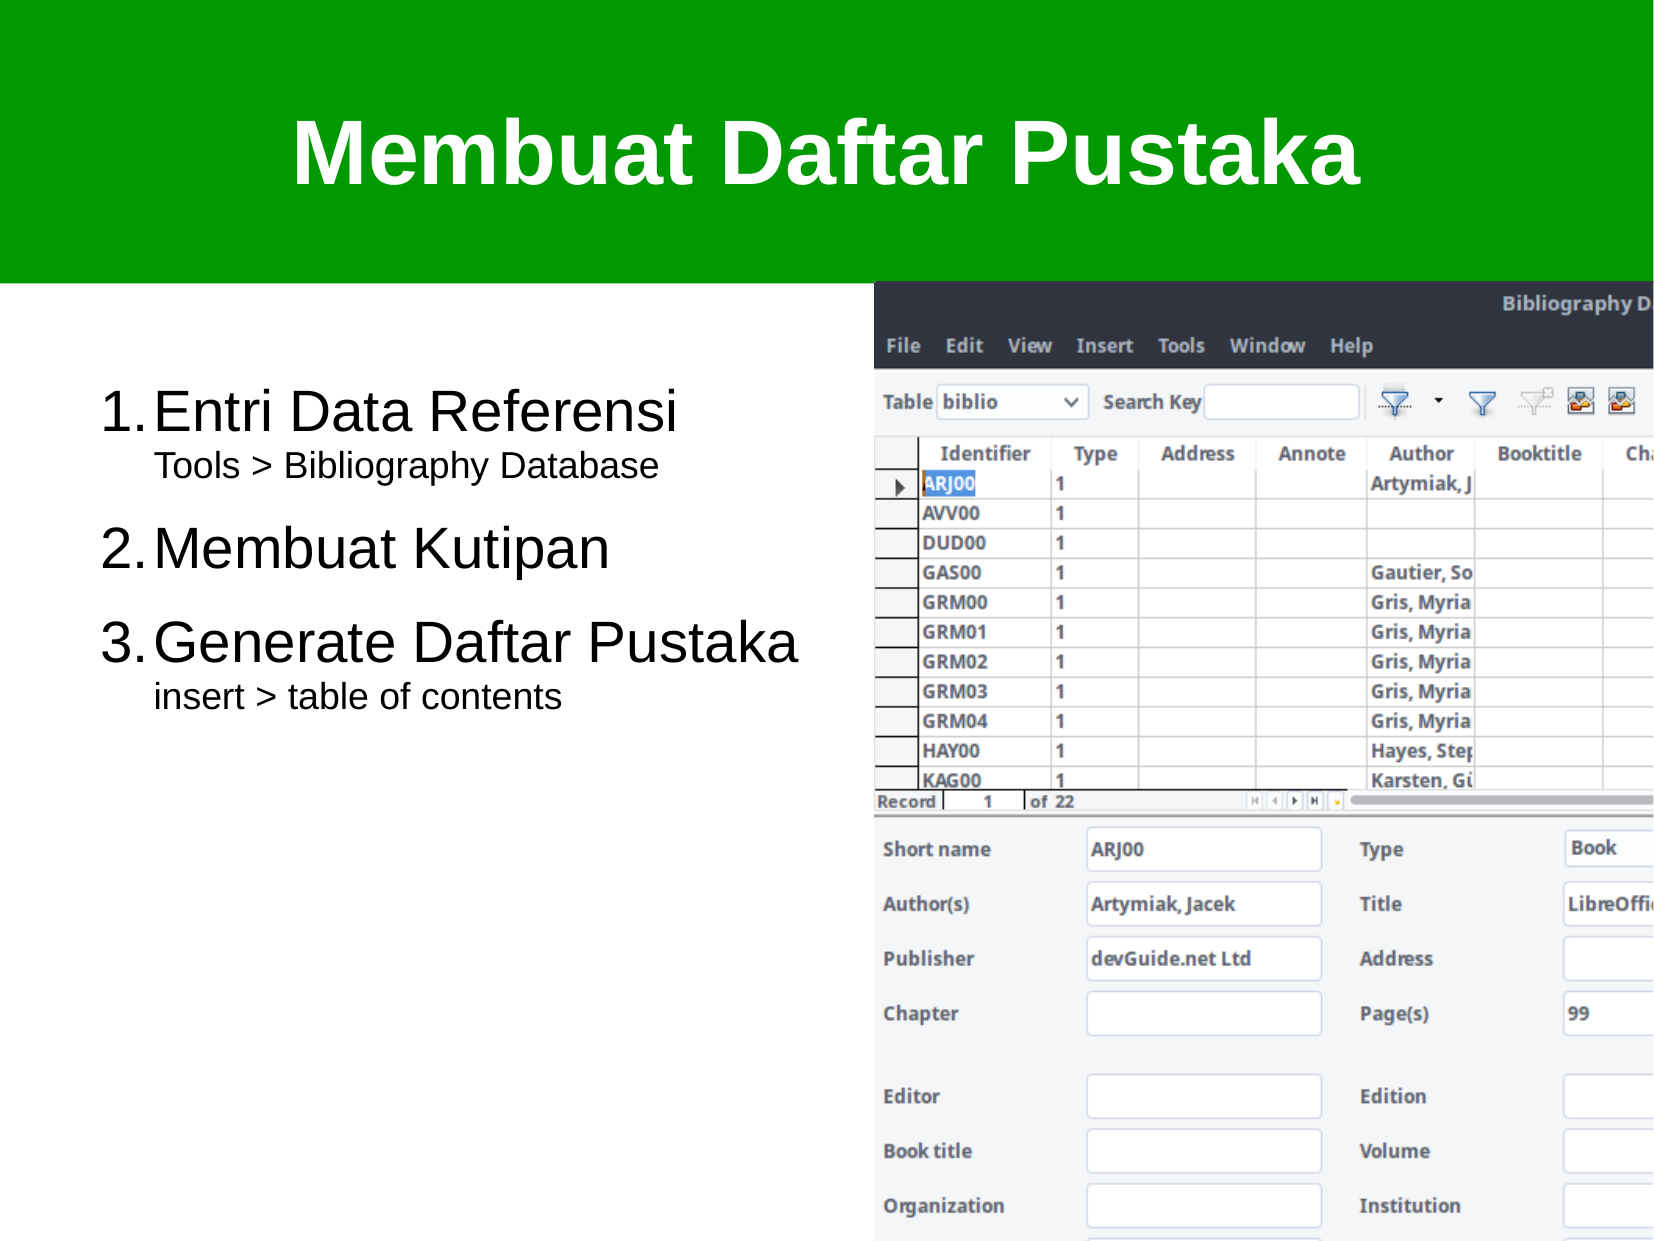

# Membuat Daftar Pustaka
Entri Data Referensi
Tools > Bibliography Database
Membuat Kutipan
Generate Daftar Pustaka
insert > table of contents